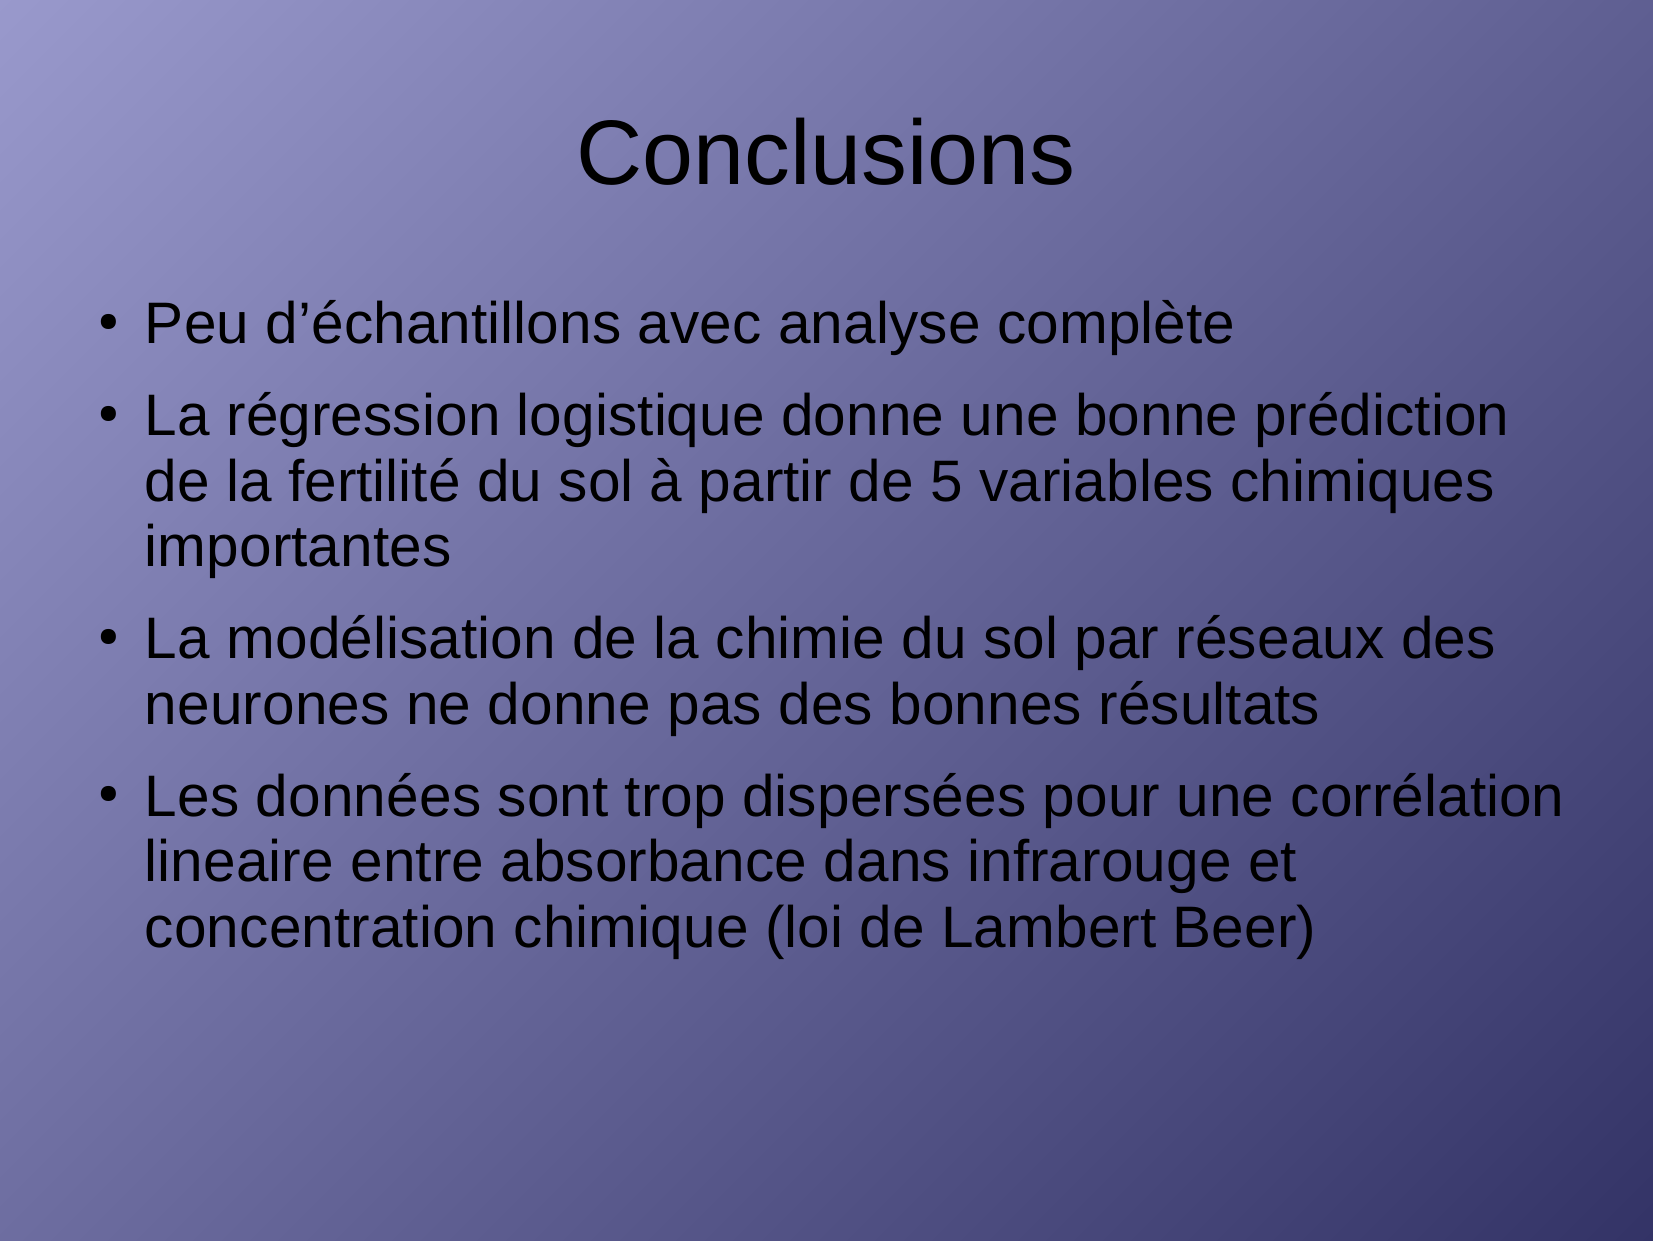

# Conclusions
Peu d’échantillons avec analyse complète
La régression logistique donne une bonne prédiction de la fertilité du sol à partir de 5 variables chimiques importantes
La modélisation de la chimie du sol par réseaux des neurones ne donne pas des bonnes résultats
Les données sont trop dispersées pour une corrélation lineaire entre absorbance dans infrarouge et concentration chimique (loi de Lambert Beer)